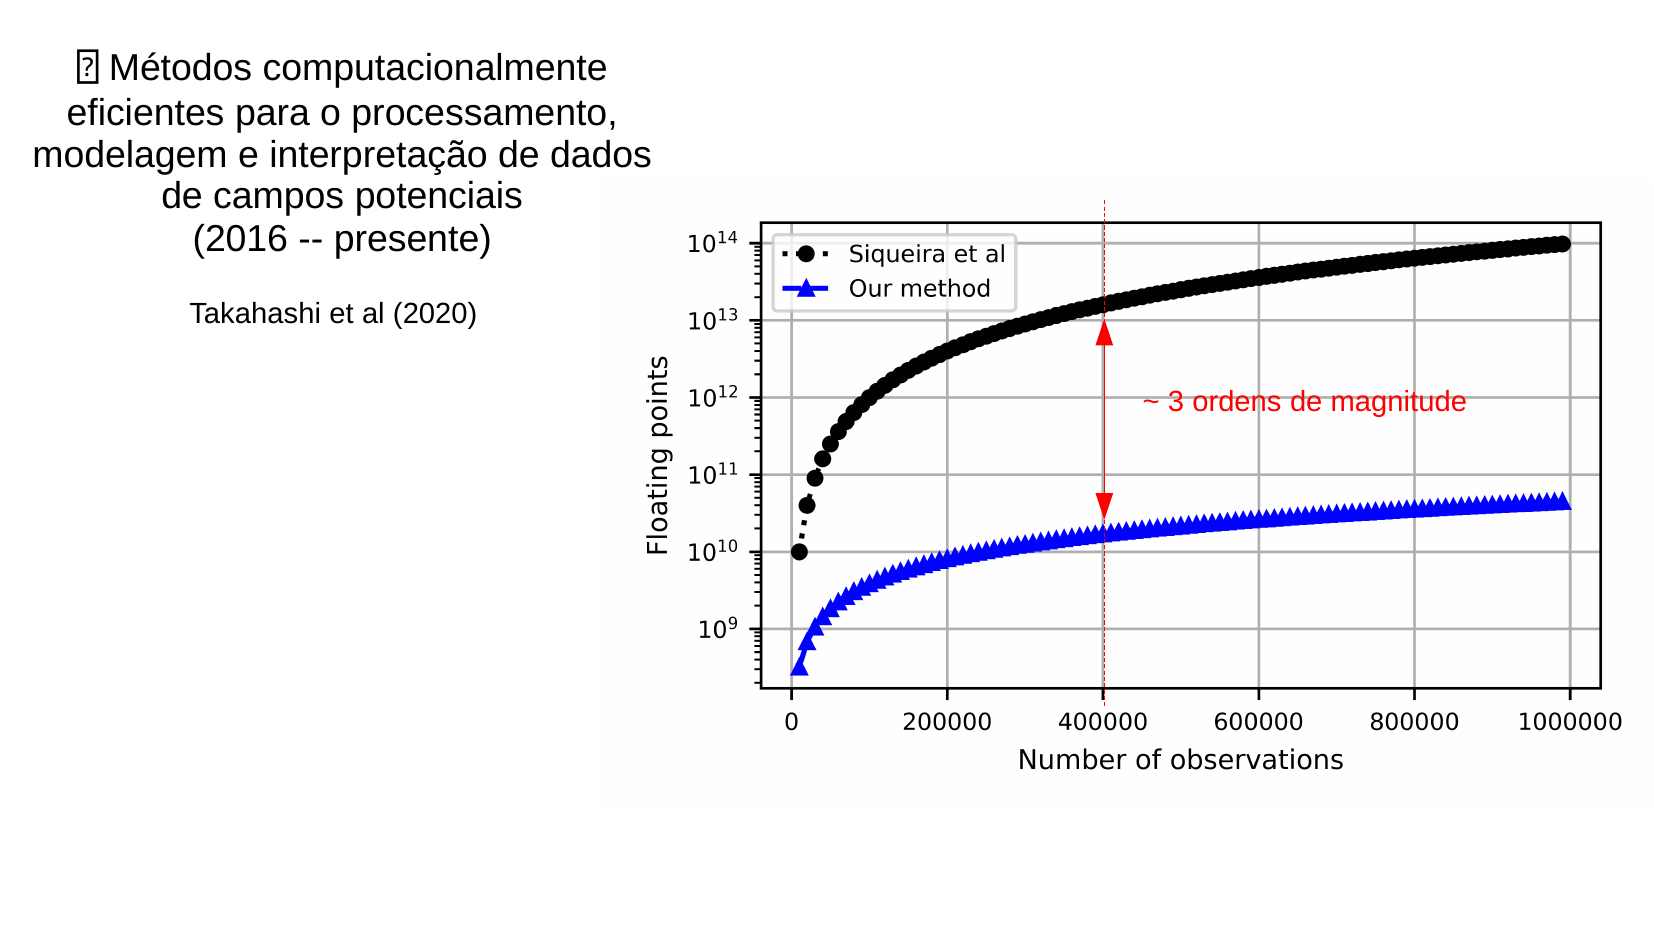

⍰ Métodos computacionalmente eficientes para o processamento,
modelagem e interpretação de dados de campos potenciais
(2016 -- presente)
Takahashi et al (2020)
~ 3 ordens de magnitude